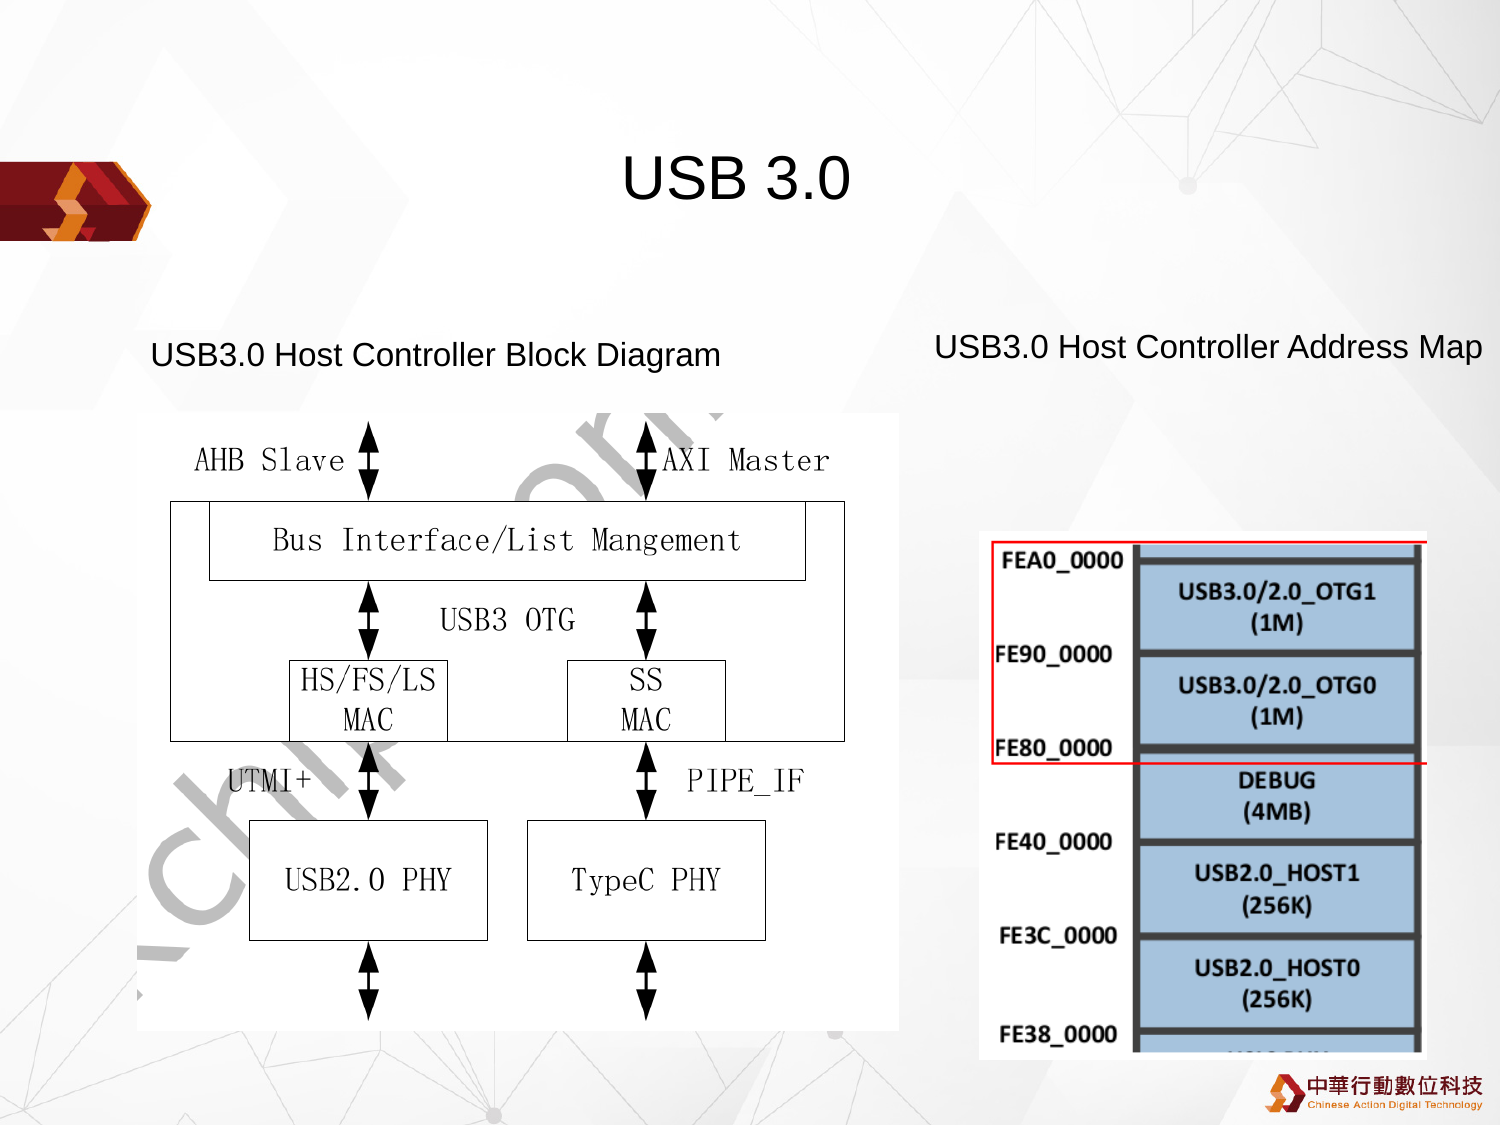

# USB 3.0
USB3.0 Host Controller Address Map
USB3.0 Host Controller Block Diagram